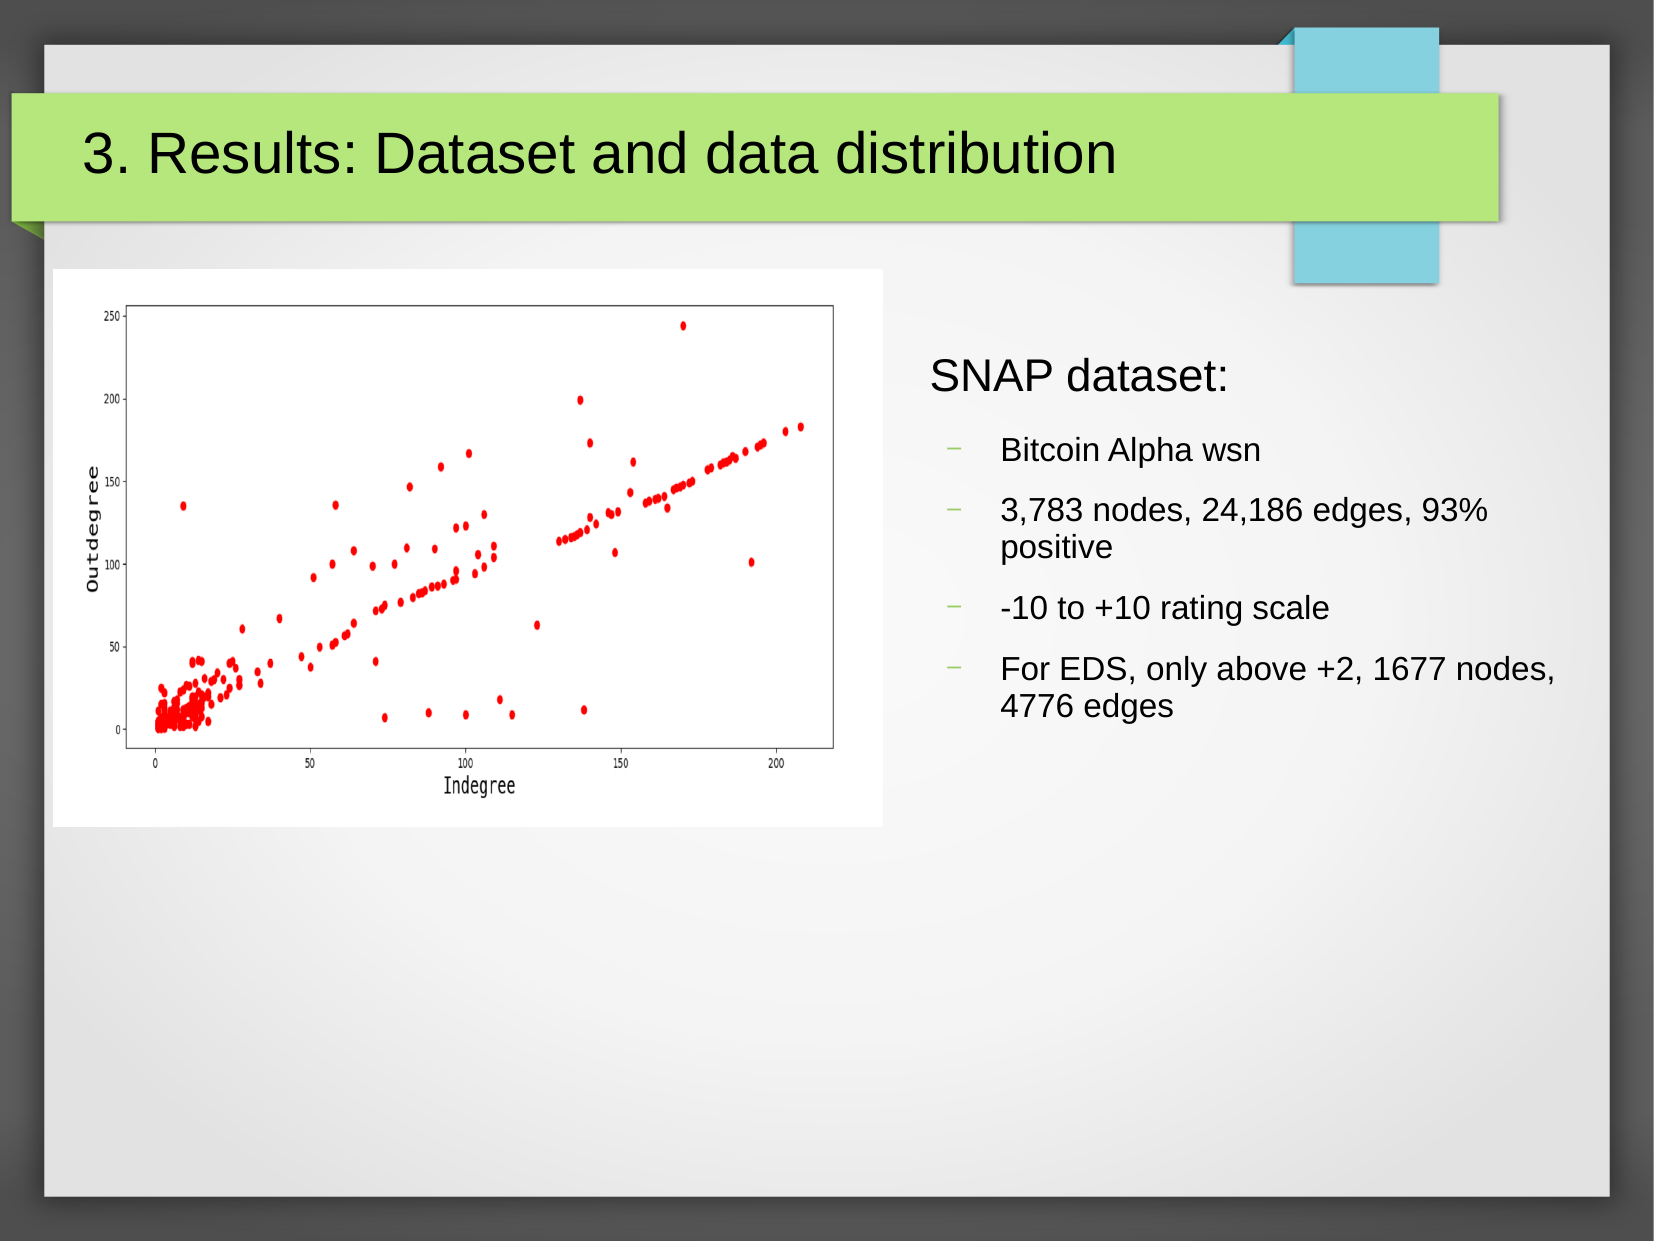

# 3. Results: Dataset and data distribution
SNAP dataset:
Bitcoin Alpha wsn
3,783 nodes, 24,186 edges, 93% positive
-10 to +10 rating scale
For EDS, only above +2, 1677 nodes, 4776 edges